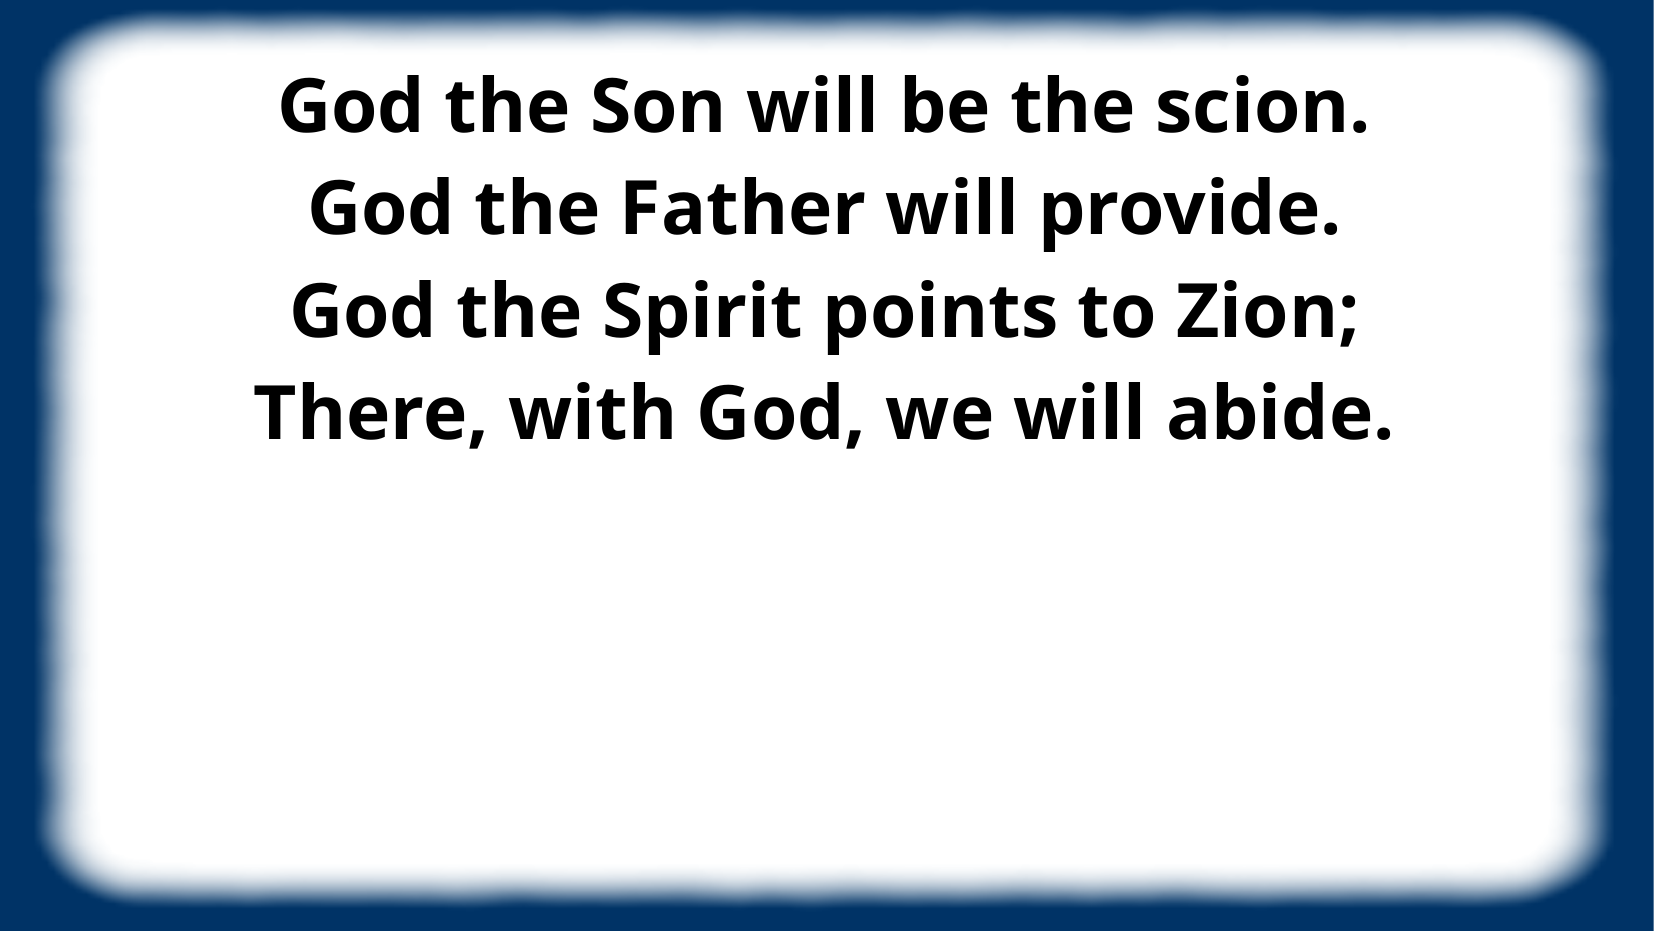

God the Son will be the scion.
God the Father will provide.
God the Spirit points to Zion;
There, with God, we will abide.